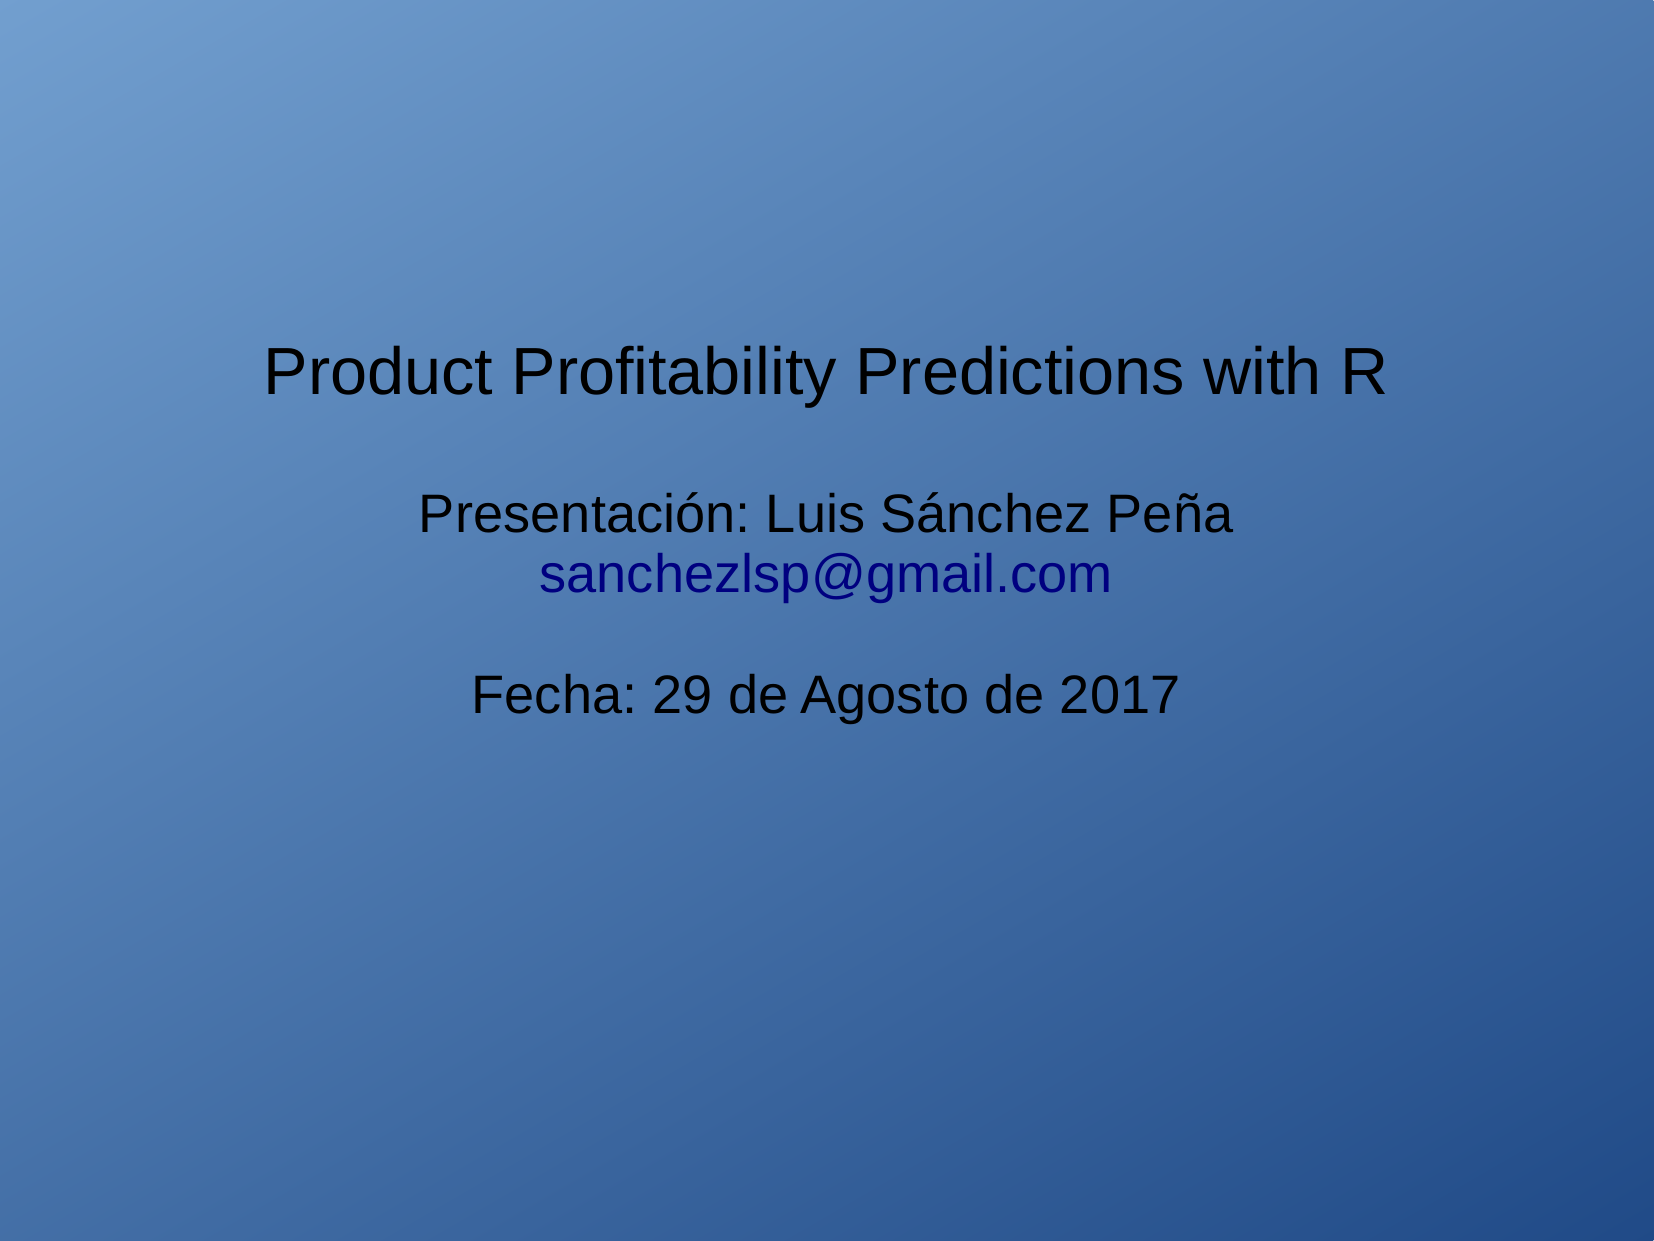

# Product Profitability Predictions with R
Presentación: Luis Sánchez Peña
sanchezlsp@gmail.com
Fecha: 29 de Agosto de 2017